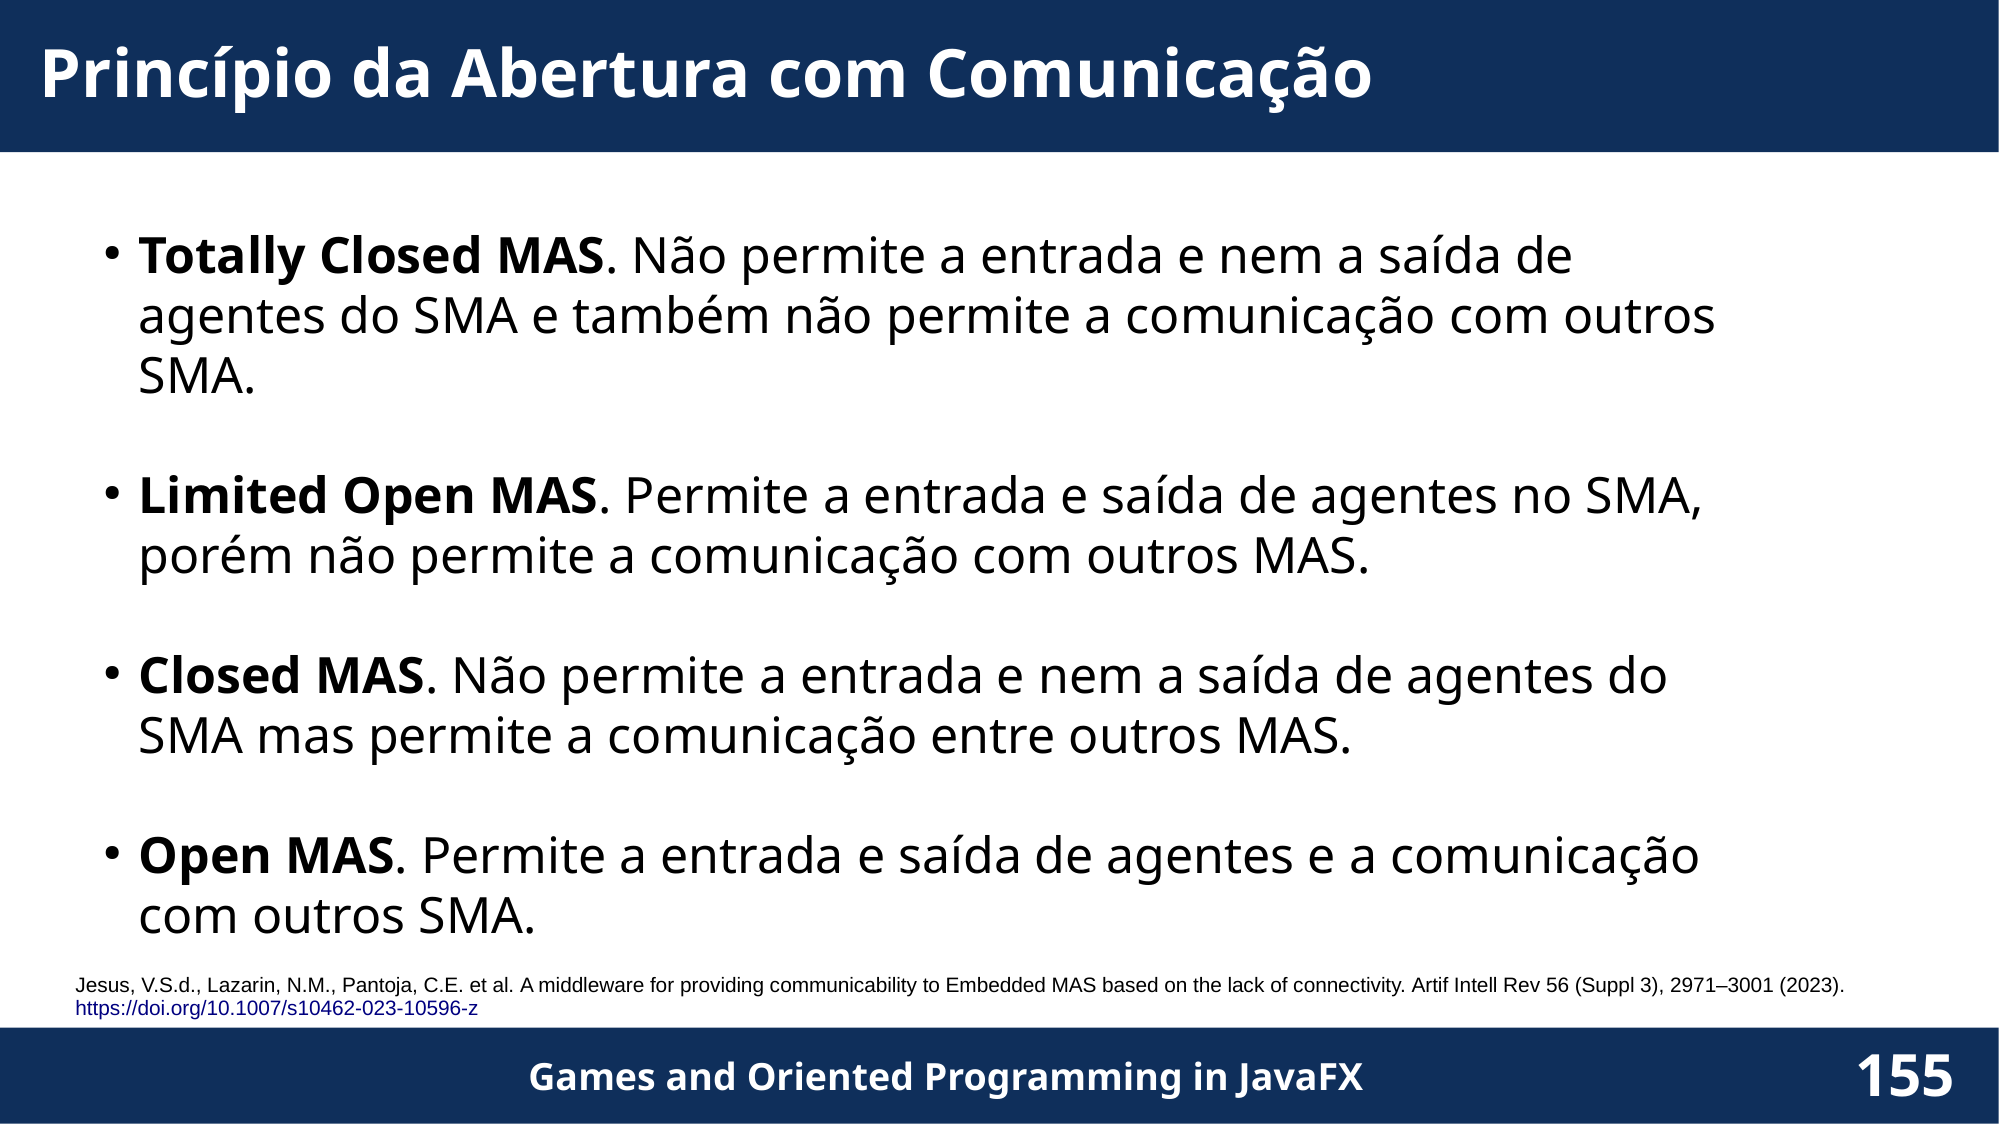

Princípio da Abertura com Comunicação
Totally Closed MAS. Não permite a entrada e nem a saída de agentes do SMA e também não permite a comunicação com outros SMA.
Limited Open MAS. Permite a entrada e saída de agentes no SMA, porém não permite a comunicação com outros MAS.
Closed MAS. Não permite a entrada e nem a saída de agentes do SMA mas permite a comunicação entre outros MAS.
Open MAS. Permite a entrada e saída de agentes e a comunicação com outros SMA.
Jesus, V.S.d., Lazarin, N.M., Pantoja, C.E. et al. A middleware for providing communicability to Embedded MAS based on the lack of connectivity. Artif Intell Rev 56 (Suppl 3), 2971–3001 (2023). https://doi.org/10.1007/s10462-023-10596-z